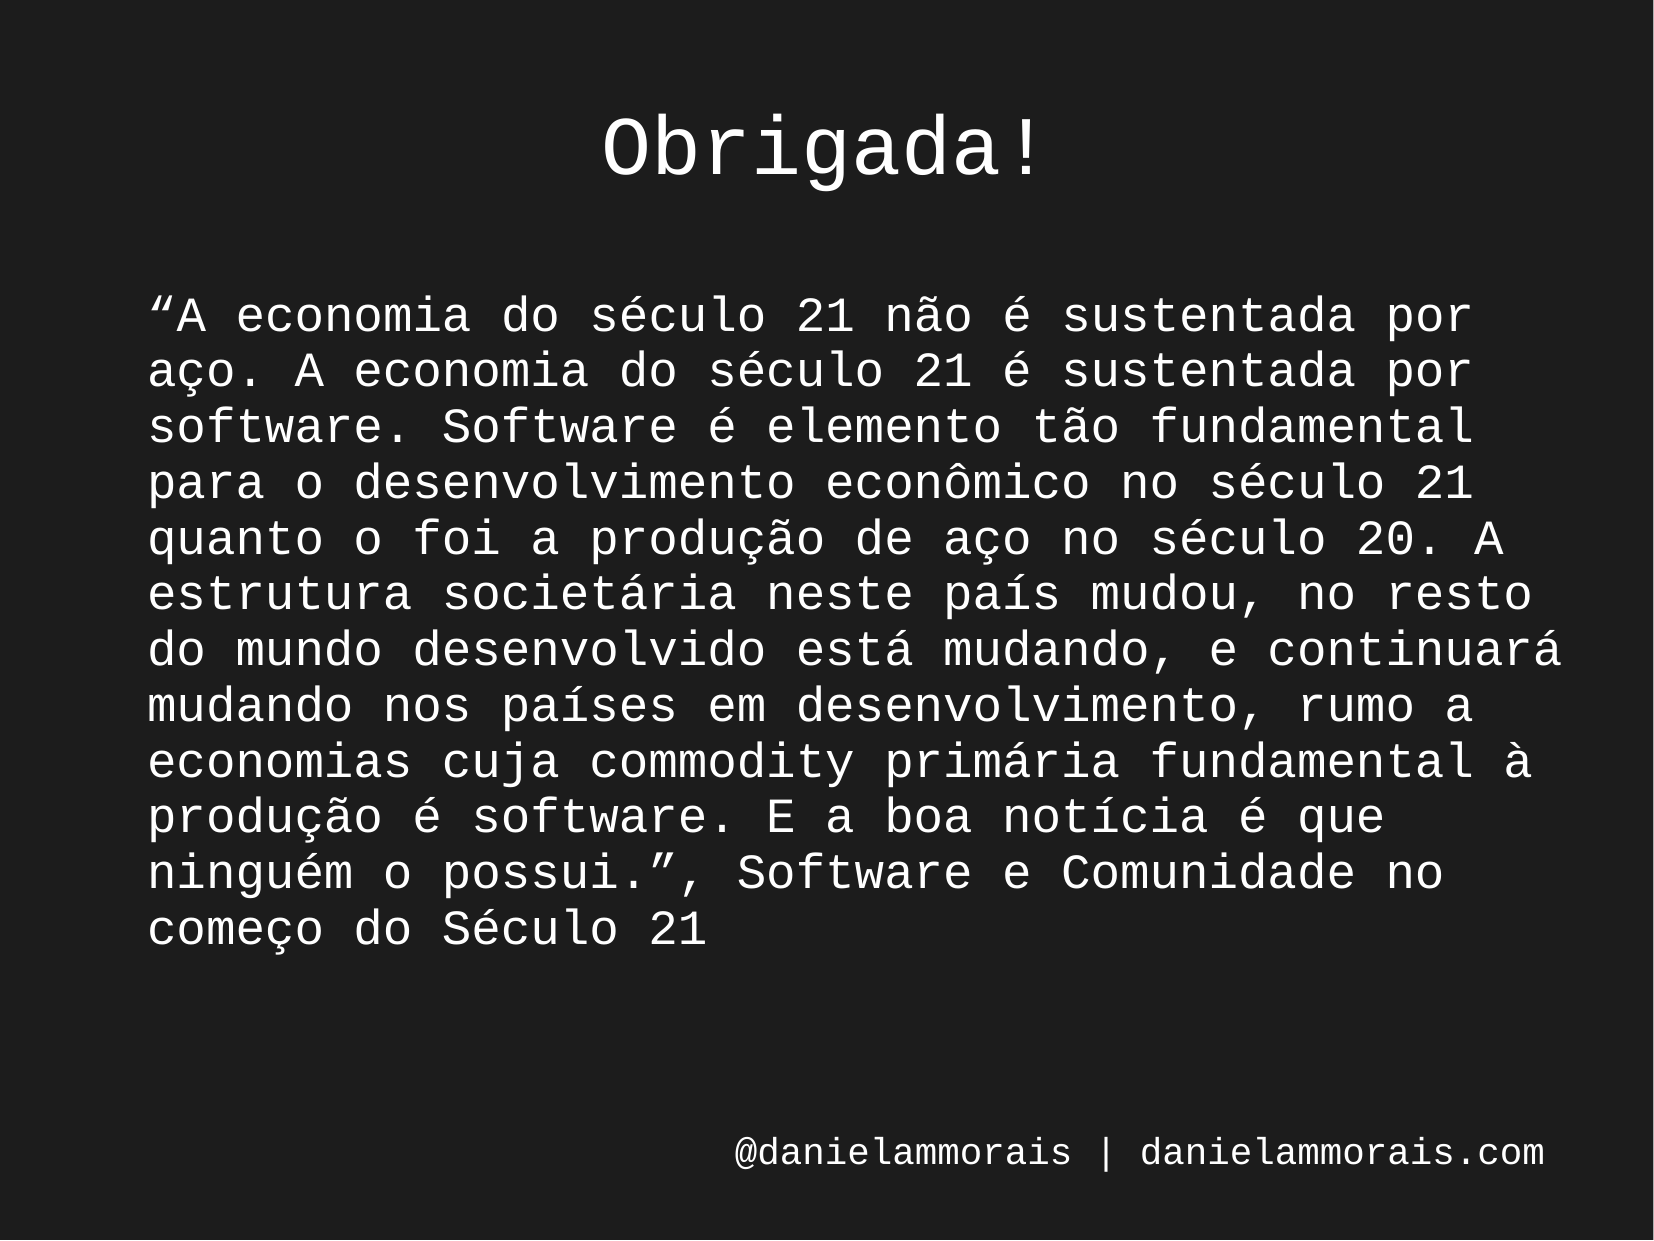

# Obrigada!
“A economia do século 21 não é sustentada por aço. A economia do século 21 é sustentada por software. Software é elemento tão fundamental para o desenvolvimento econômico no século 21 quanto o foi a produção de aço no século 20. A estrutura societária neste país mudou, no resto do mundo desenvolvido está mudando, e continuará mudando nos países em desenvolvimento, rumo a economias cuja commodity primária fundamental à produção é software. E a boa notícia é que ninguém o possui.”, Software e Comunidade no começo do Século 21
@danielammorais | danielammorais.com